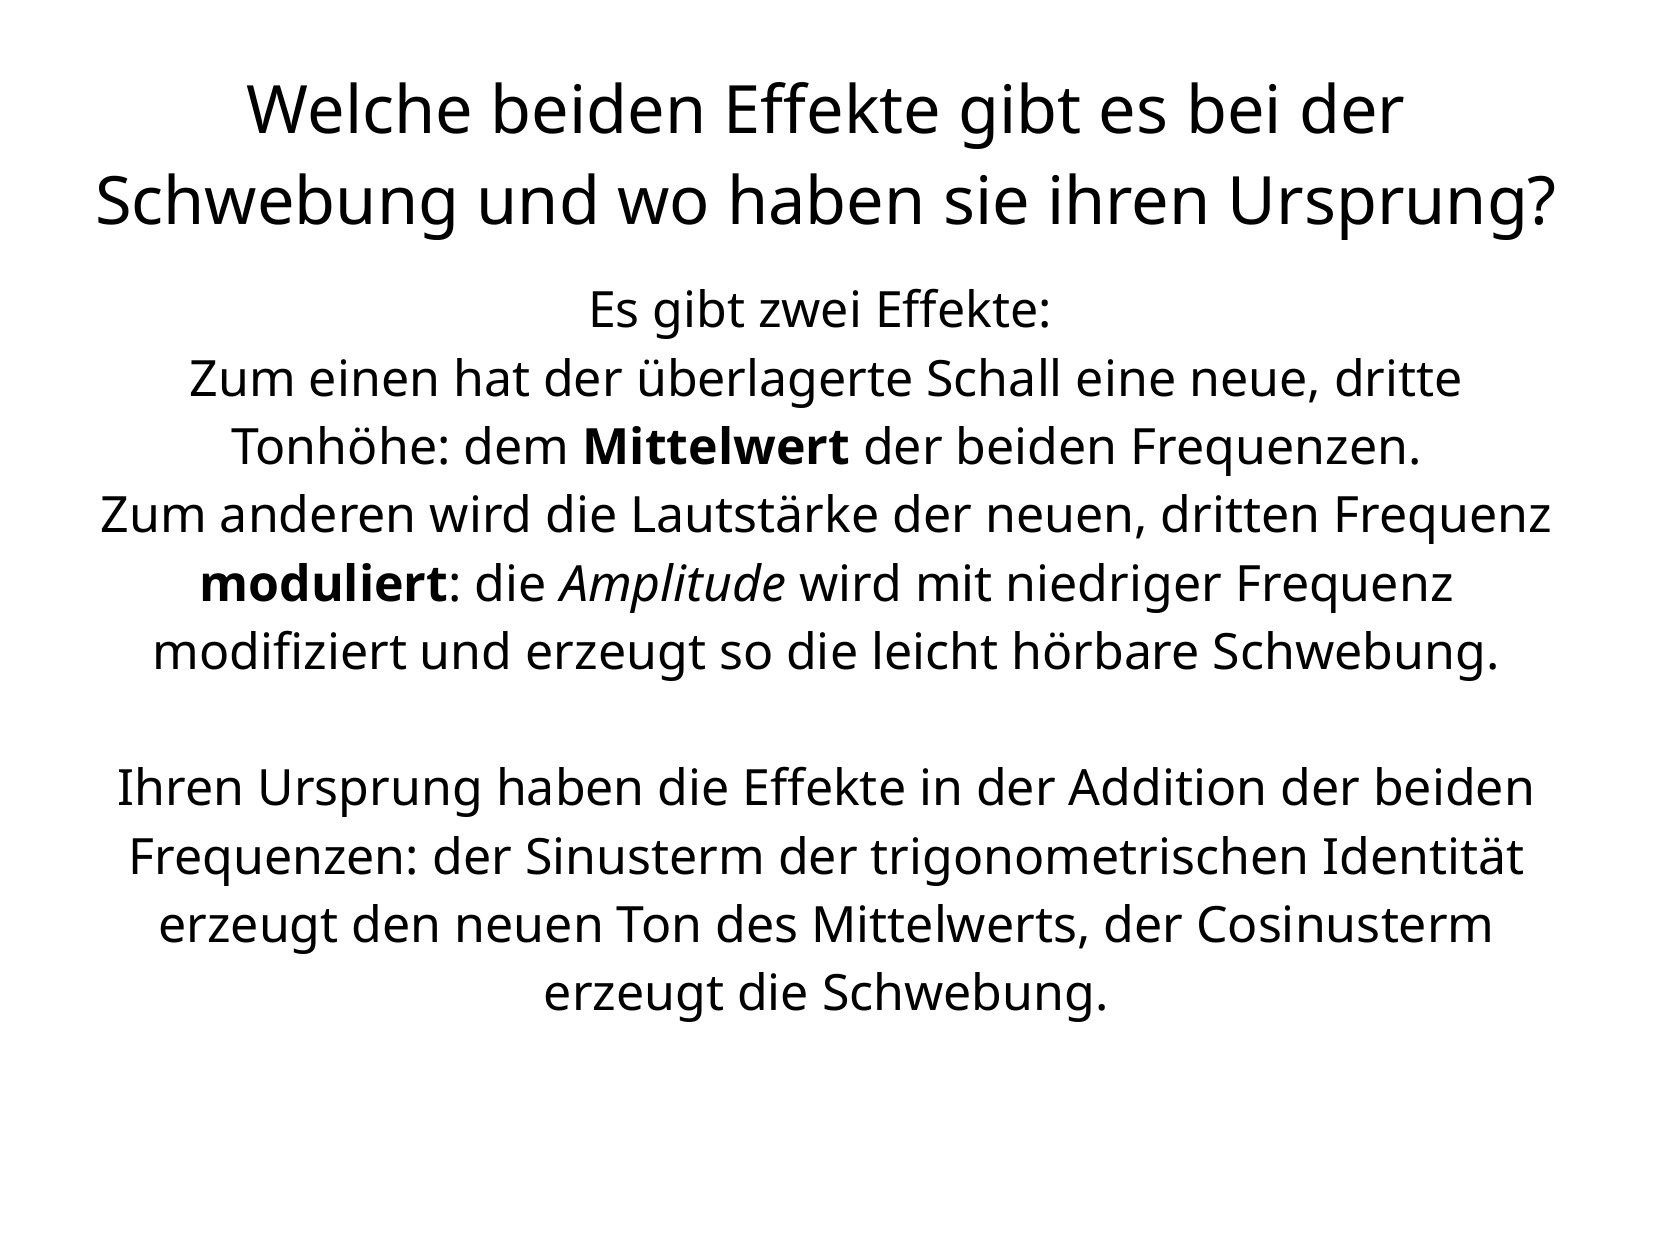

# Welche beiden Effekte gibt es bei der Schwebung und wo haben sie ihren Ursprung?
Es gibt zwei Effekte:
Zum einen hat der überlagerte Schall eine neue, dritte Tonhöhe: dem Mittelwert der beiden Frequenzen.
Zum anderen wird die Lautstärke der neuen, dritten Frequenz moduliert: die Amplitude wird mit niedriger Frequenz modifiziert und erzeugt so die leicht hörbare Schwebung.
Ihren Ursprung haben die Effekte in der Addition der beiden Frequenzen: der Sinusterm der trigonometrischen Identität erzeugt den neuen Ton des Mittelwerts, der Cosinusterm erzeugt die Schwebung.